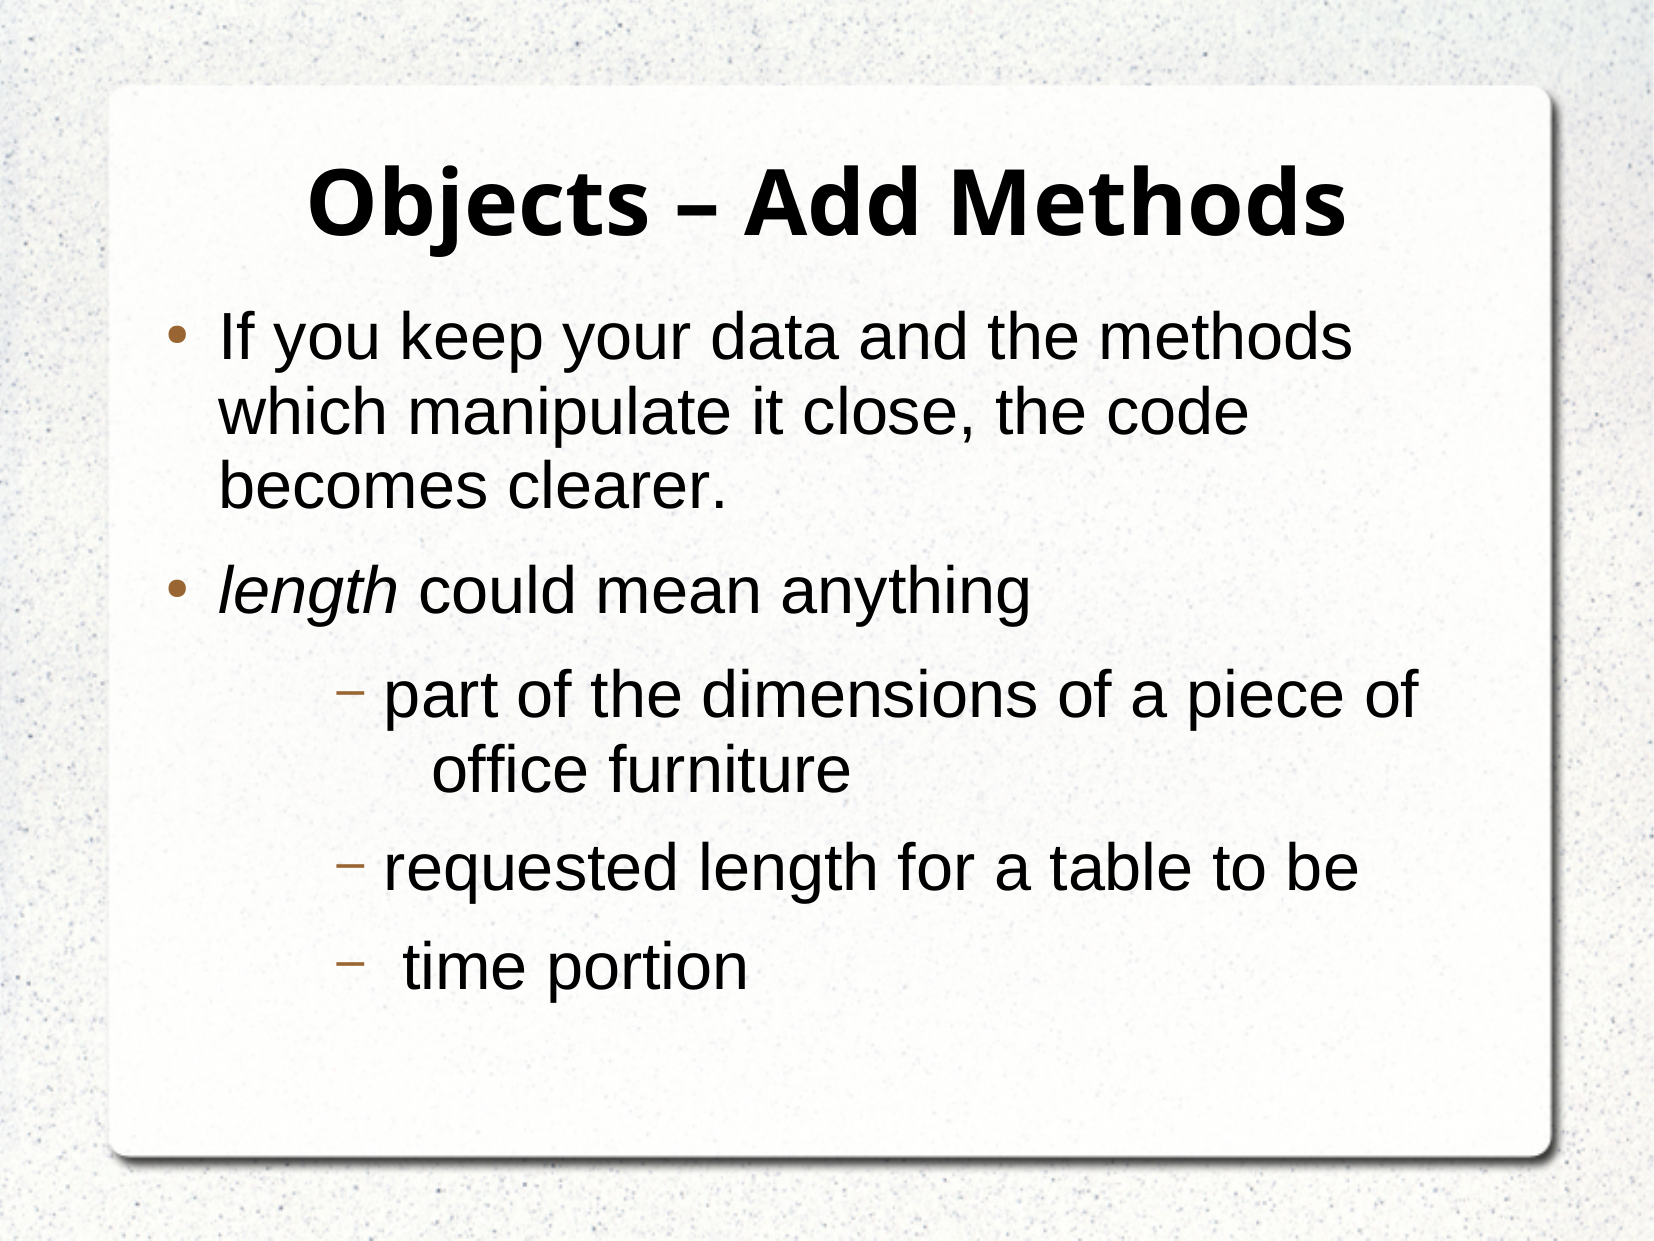

# Objects – Add Methods
If you keep your data and the methods which manipulate it close, the code becomes clearer.
length could mean anything
part of the dimensions of a piece of office furniture
requested length for a table to be
 time portion